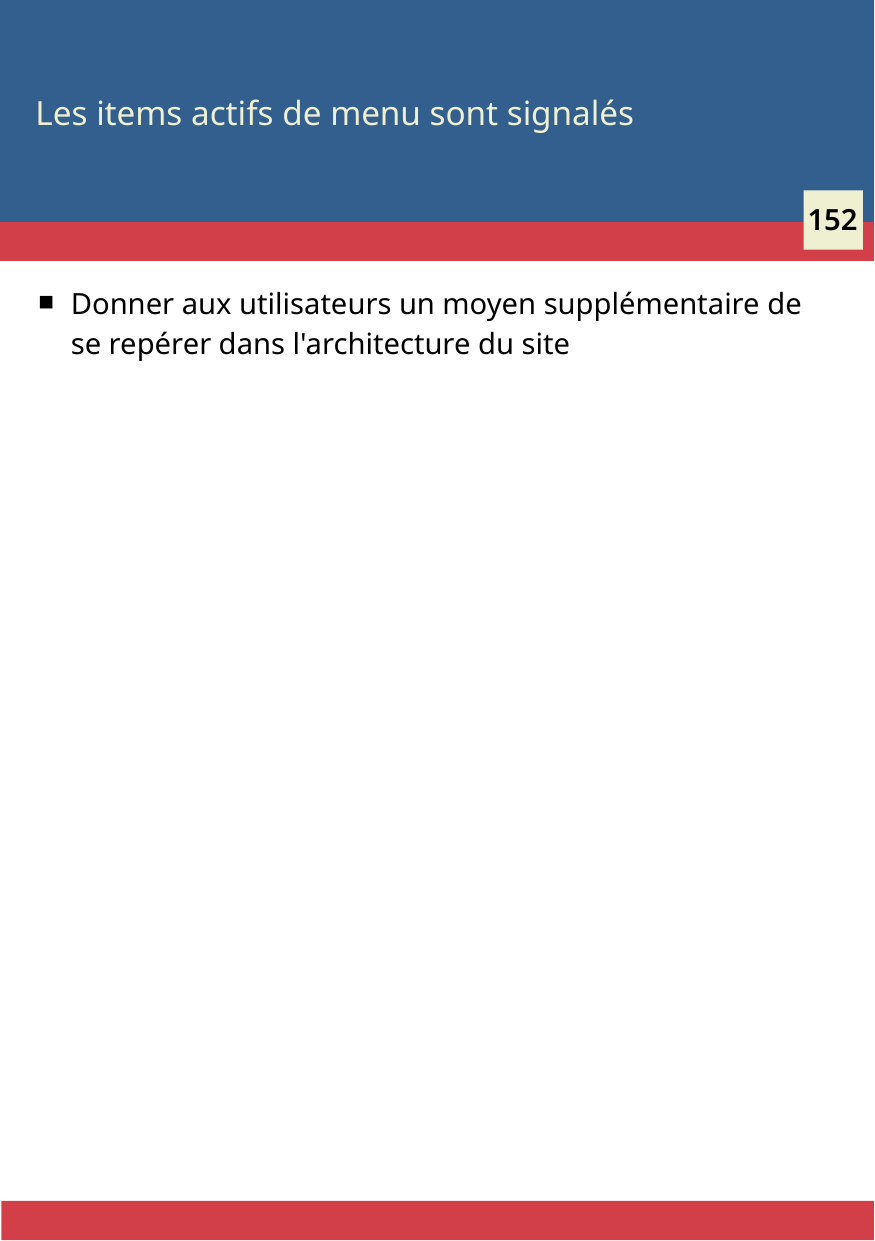

# Les items actifs de menu sont signalés
152
Donner aux utilisateurs un moyen supplémentaire de se repérer dans l'architecture du site